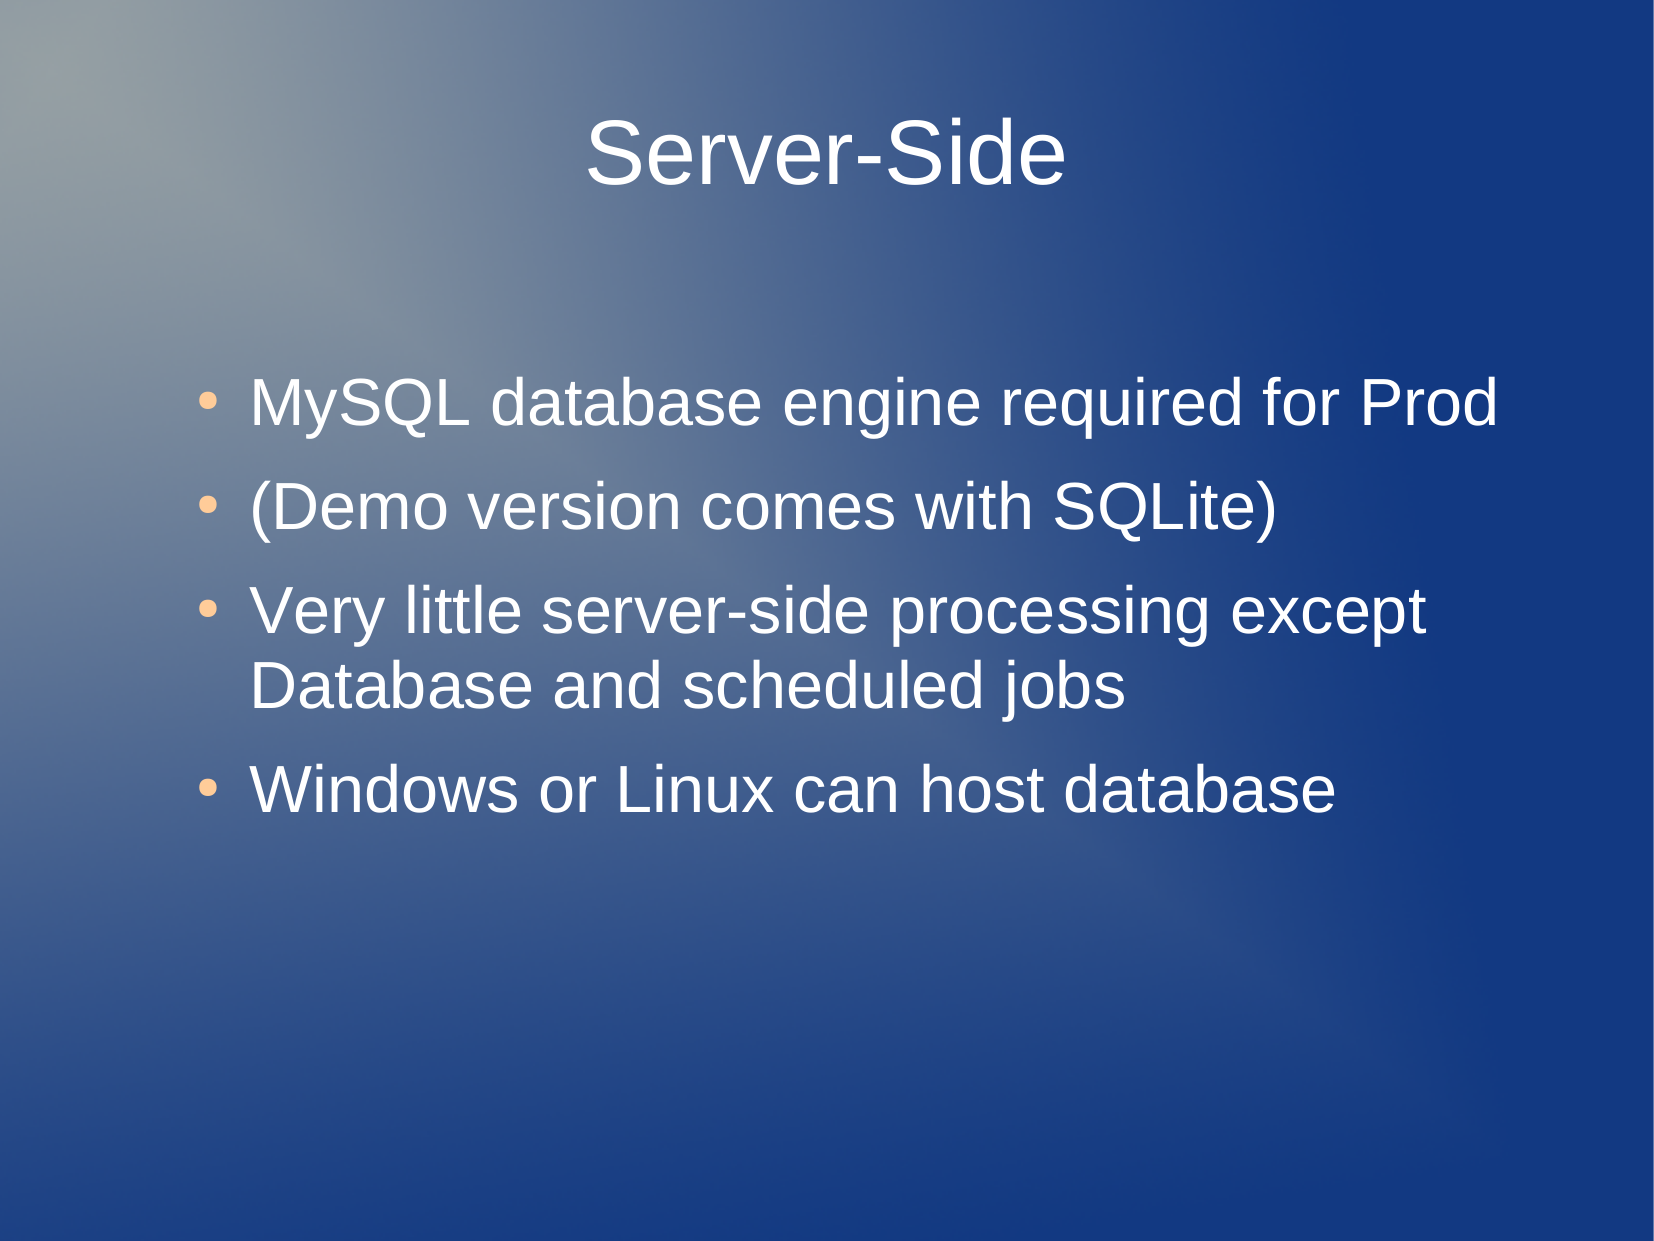

# Server-Side
MySQL database engine required for Prod
(Demo version comes with SQLite)
Very little server-side processing except Database and scheduled jobs
Windows or Linux can host database